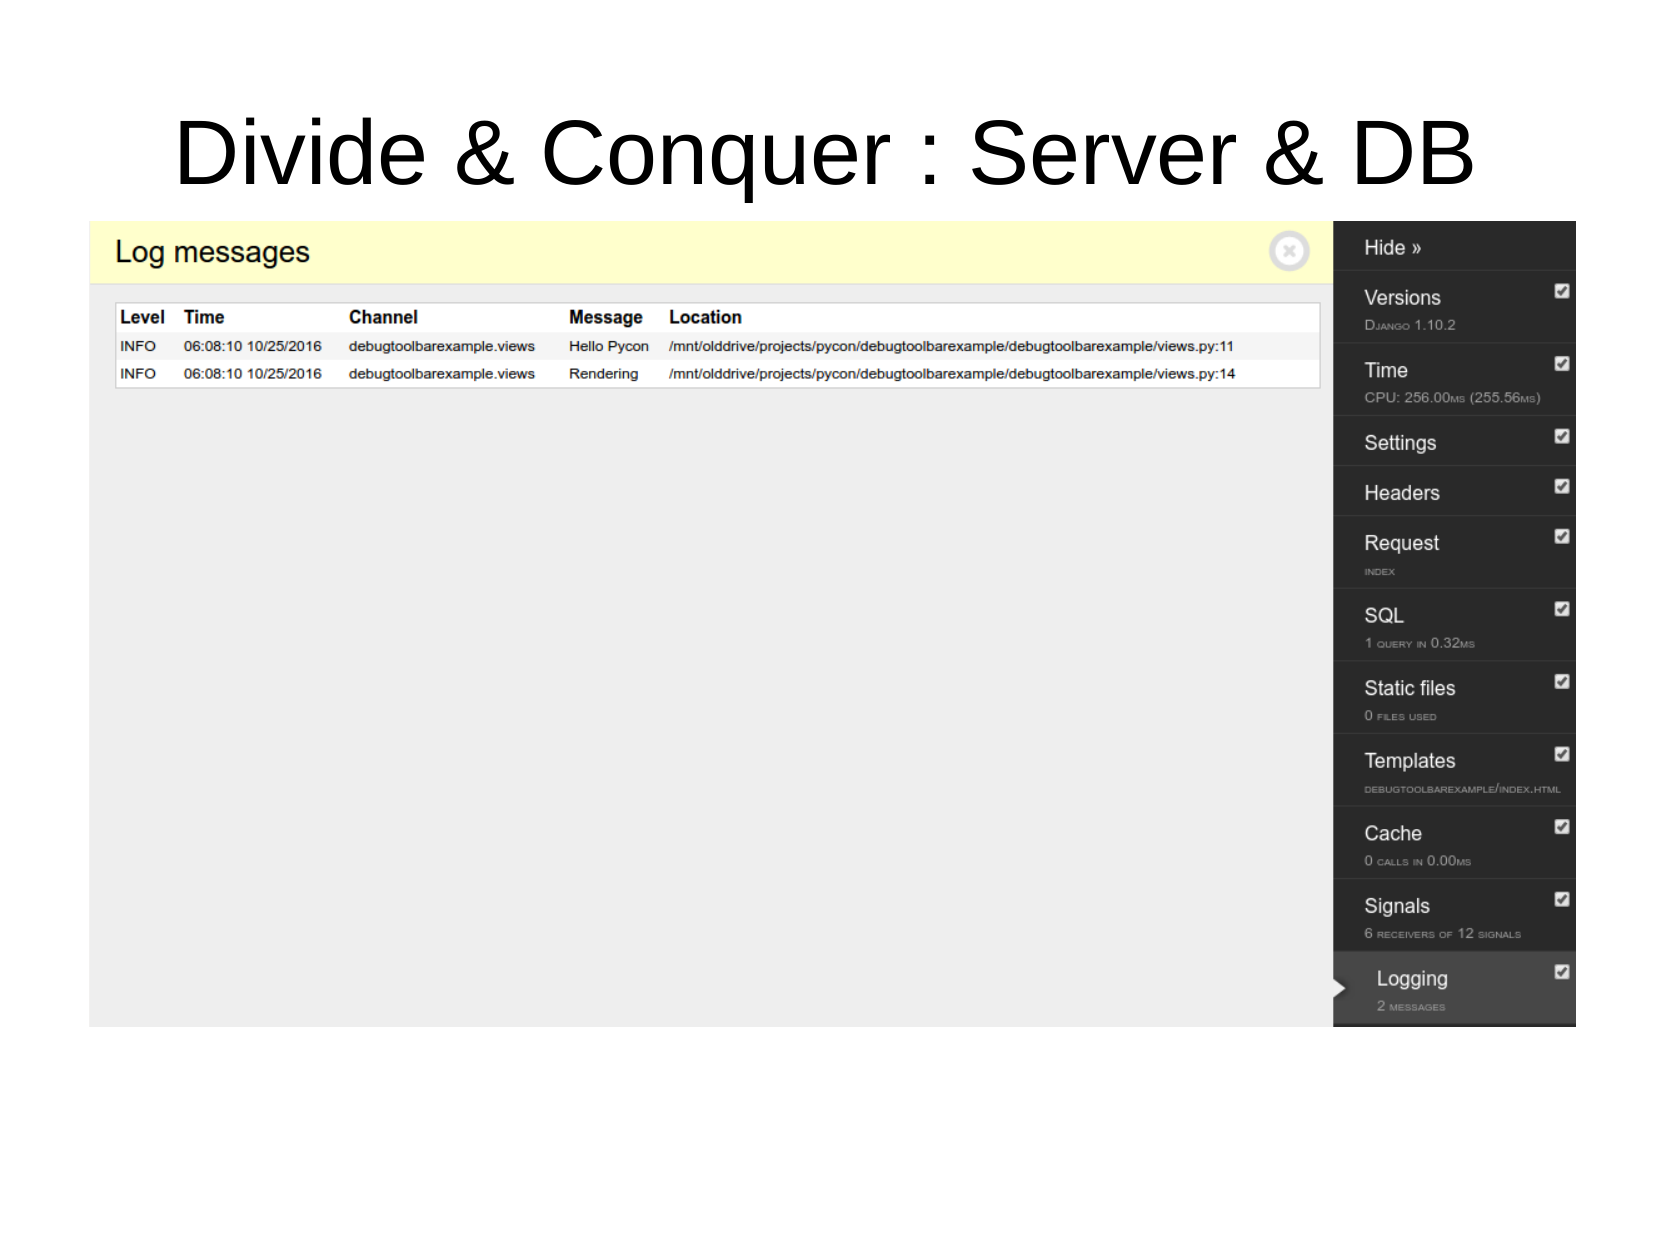

# Divide & Conquer : Server & DB